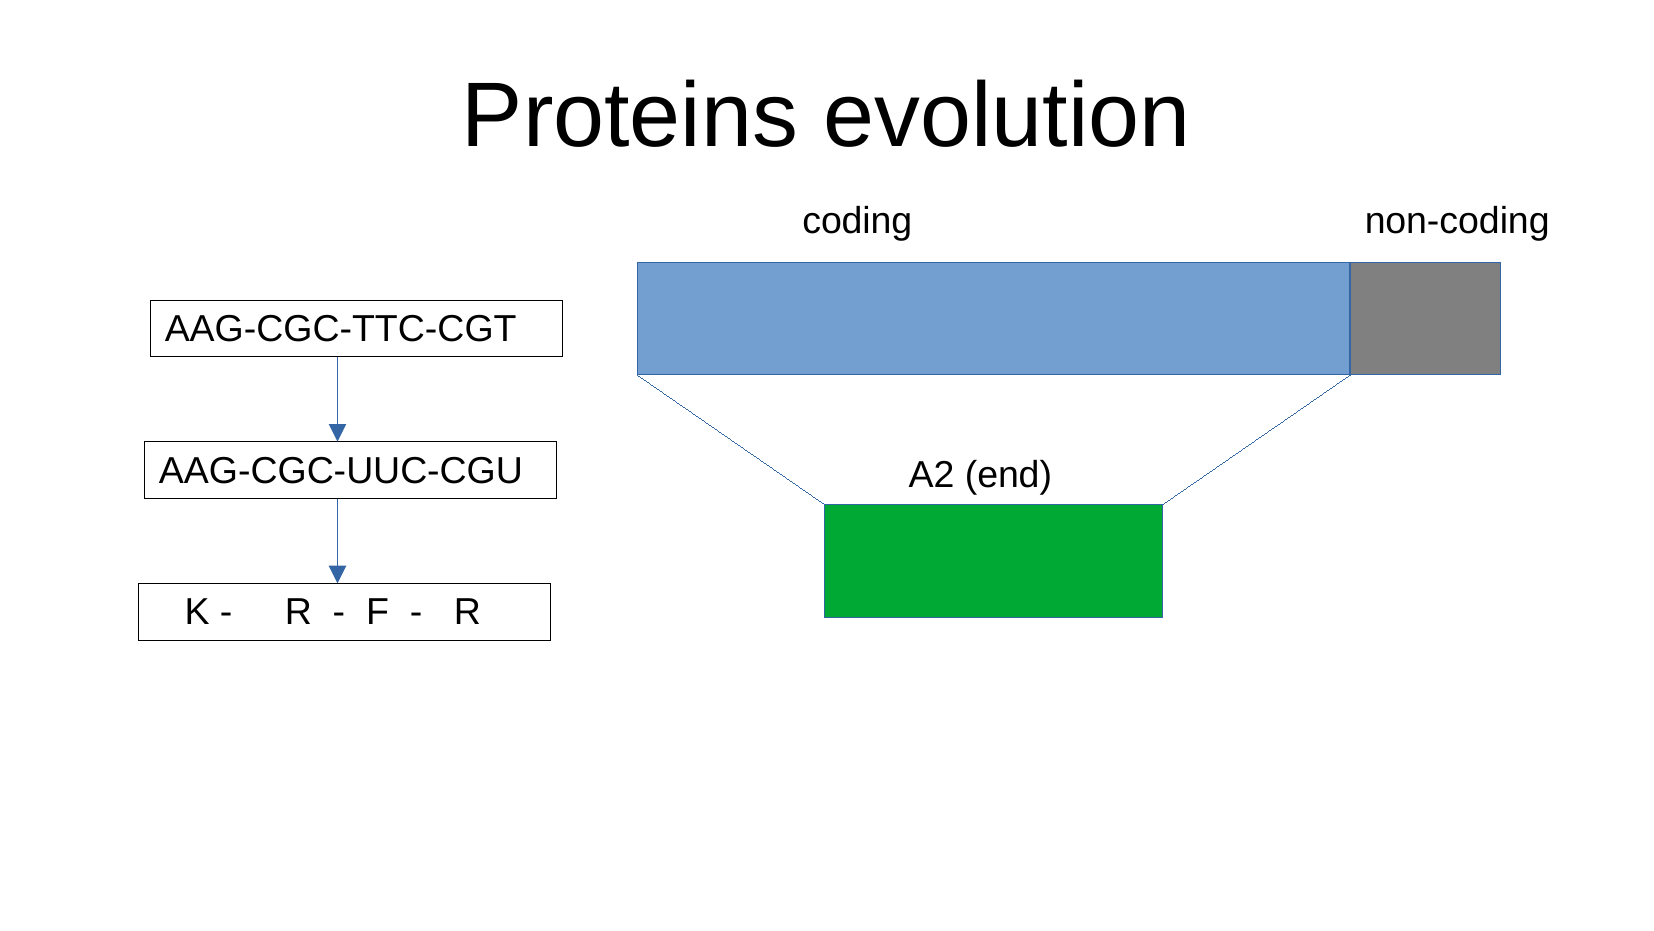

# Proteins evolution
coding
non-coding
AAG-CGC-TTC-CGT
AAG-CGC-UUC-CGU
A2 (end)
 K - R - F - R